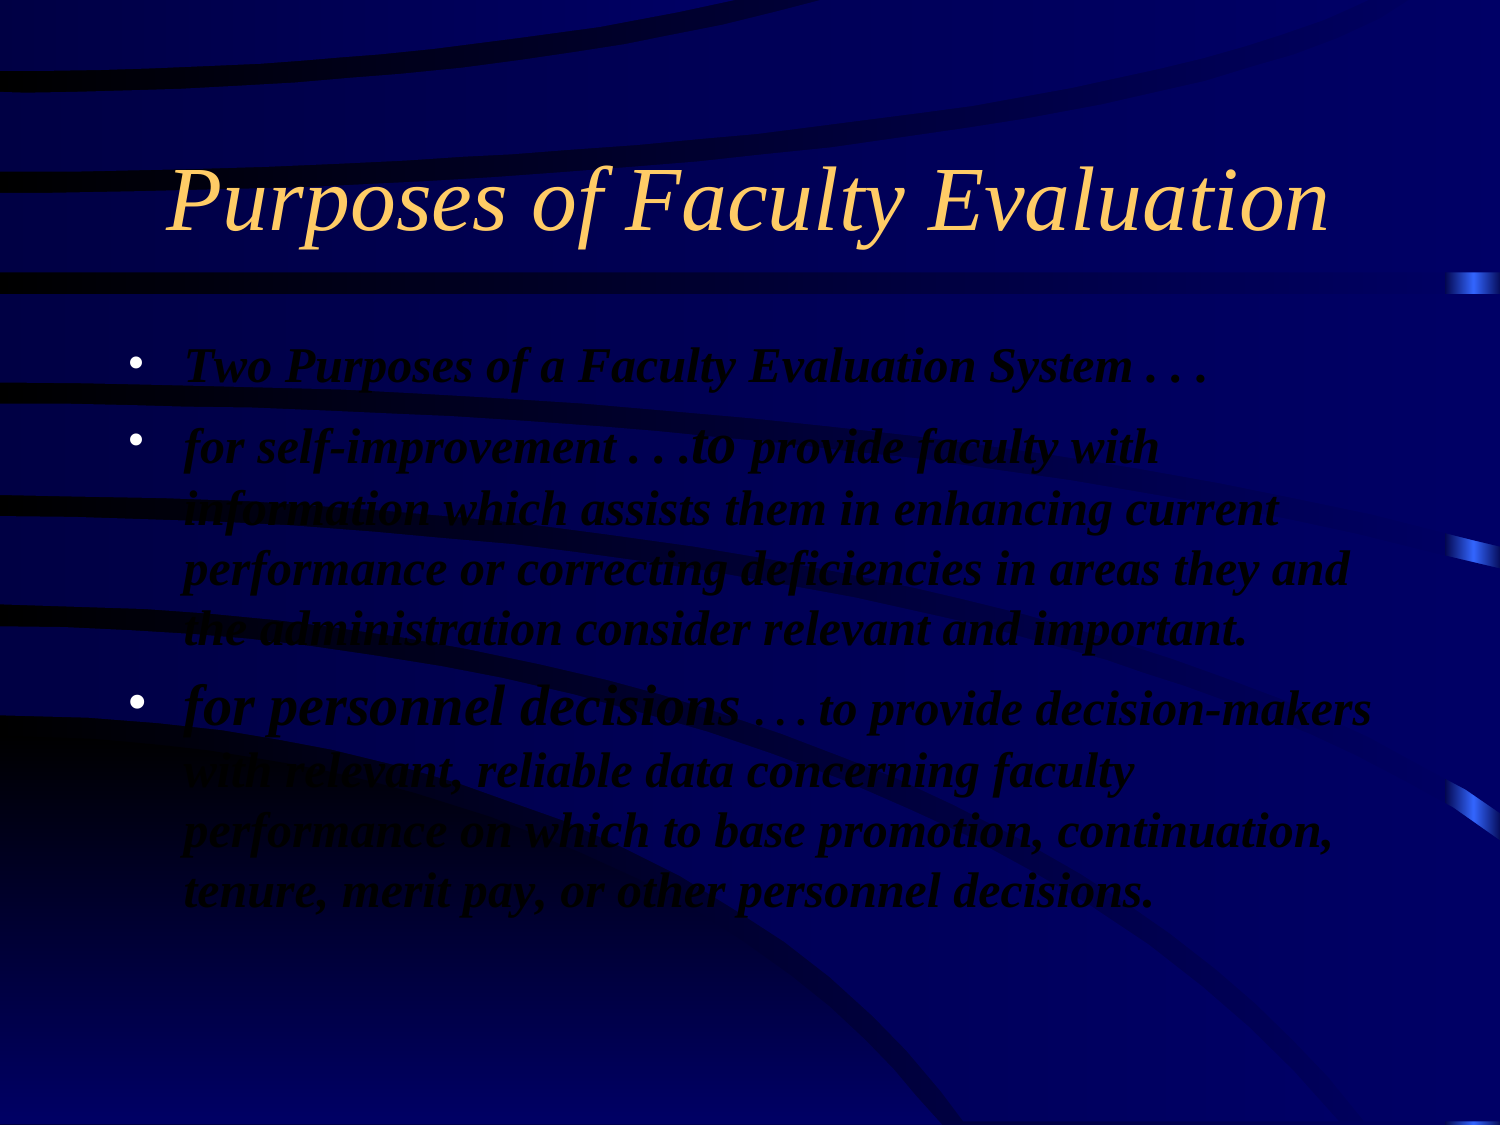

# Purposes of Faculty Evaluation
Two Purposes of a Faculty Evaluation System . . .
for self-improvement . . .to provide faculty with information which assists them in enhancing current performance or correcting deficiencies in areas they and the administration consider relevant and important.
for personnel decisions . . . to provide decision-makers with relevant, reliable data concerning faculty performance on which to base promotion, continuation, tenure, merit pay, or other personnel decisions.